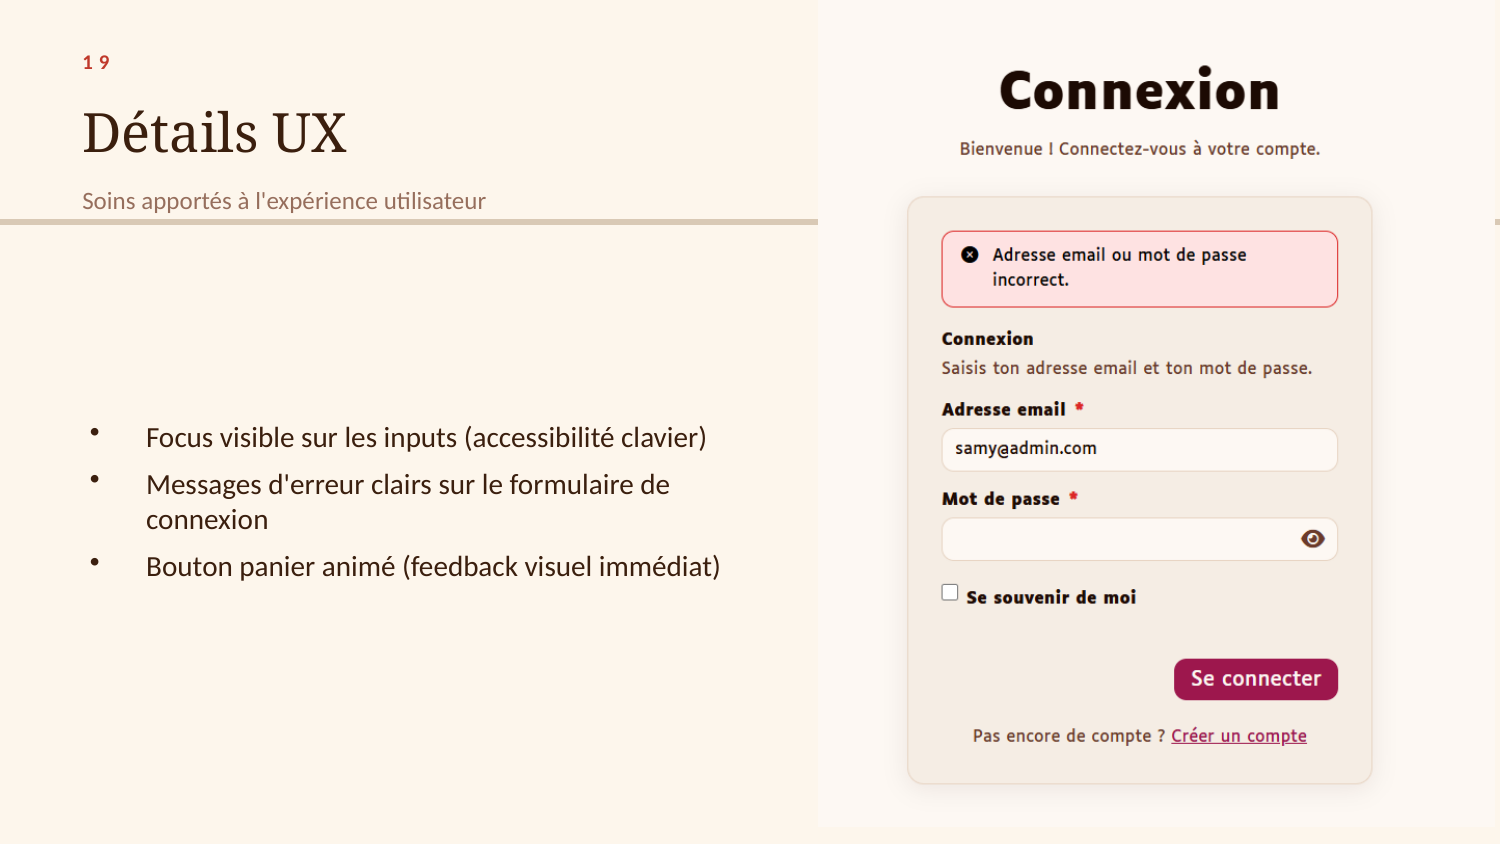

19
Détails UX
Soins apportés à l'expérience utilisateur
Focus visible sur les inputs (accessibilité clavier)
Messages d'erreur clairs sur le formulaire de connexion
Bouton panier animé (feedback visuel immédiat)